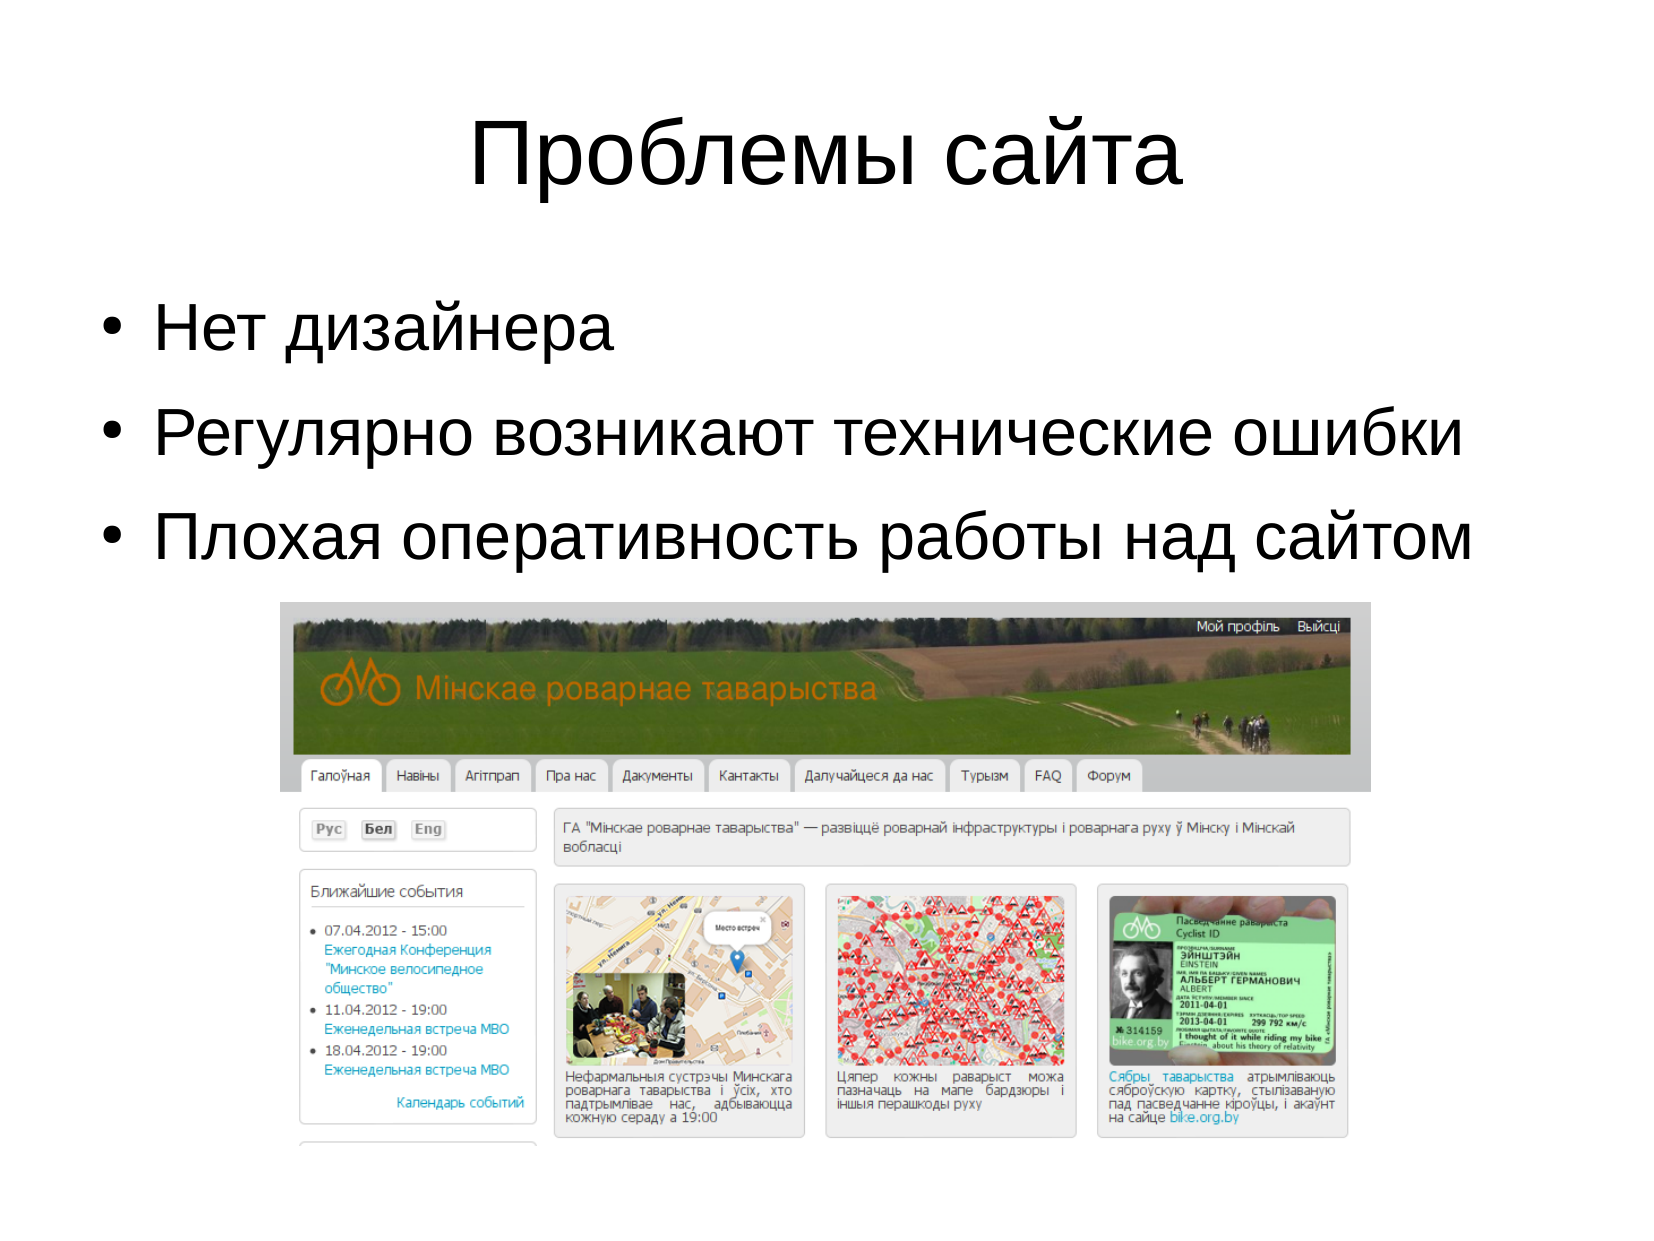

# Проблемы сайта
Нет дизайнера
Регулярно возникают технические ошибки
Плохая оперативность работы над сайтом